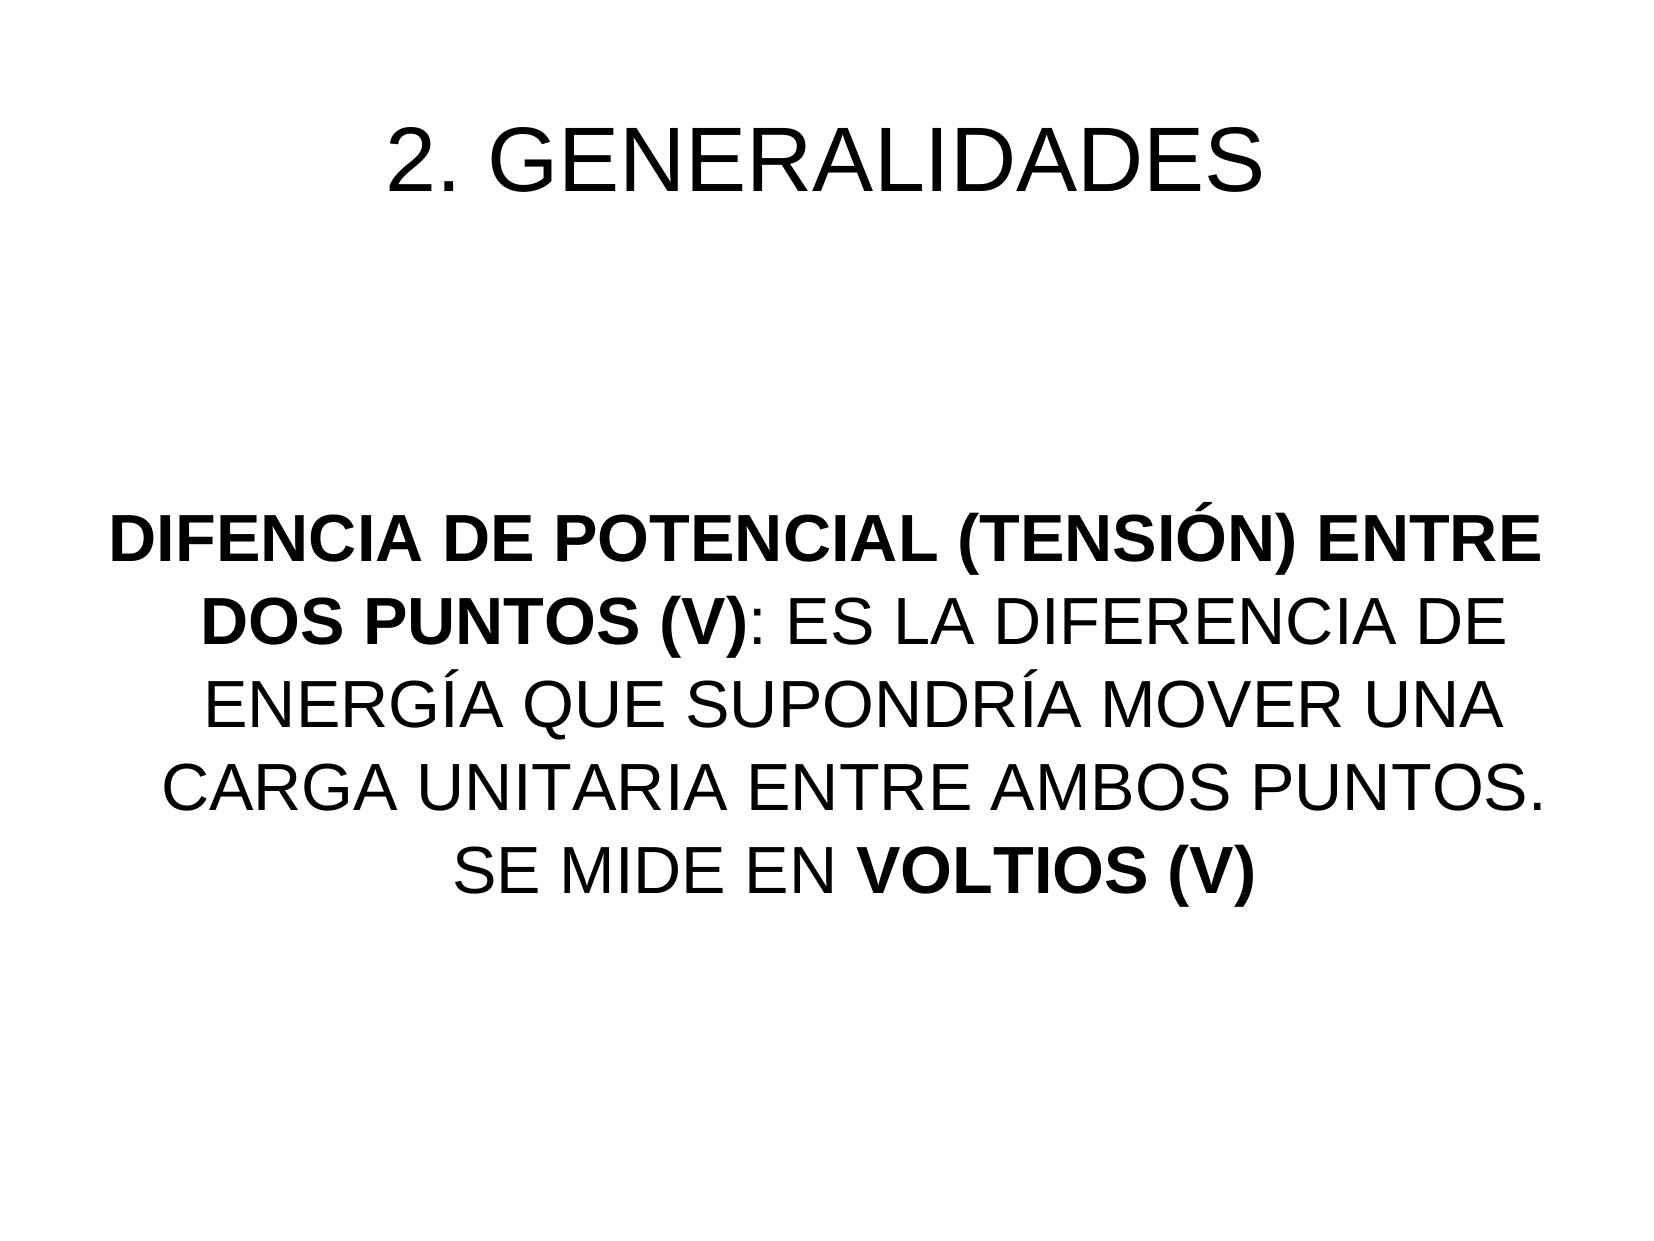

# 2. GENERALIDADES
DIFENCIA DE POTENCIAL (TENSIÓN) ENTRE DOS PUNTOS (V): ES LA DIFERENCIA DE ENERGÍA QUE SUPONDRÍA MOVER UNA CARGA UNITARIA ENTRE AMBOS PUNTOS. SE MIDE EN VOLTIOS (V)